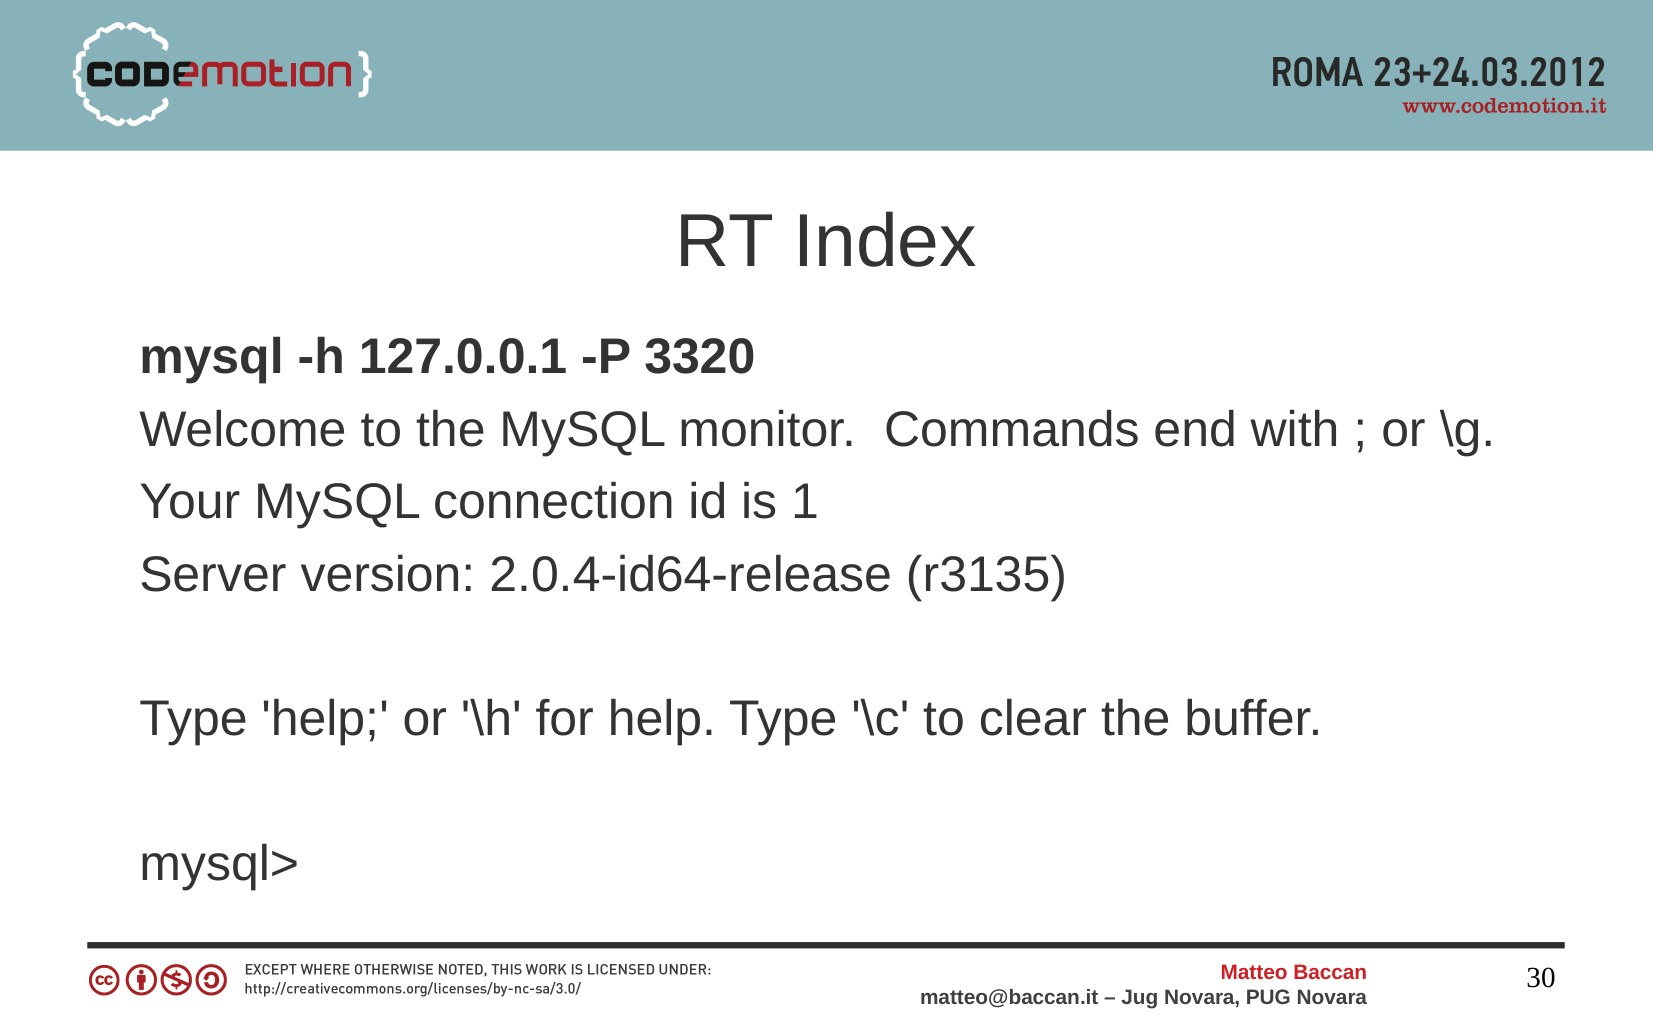

# RT Index
mysql -h 127.0.0.1 -P 3320
Welcome to the MySQL monitor. Commands end with ; or \g.
Your MySQL connection id is 1
Server version: 2.0.4-id64-release (r3135)
Type 'help;' or '\h' for help. Type '\c' to clear the buffer.
mysql>
30